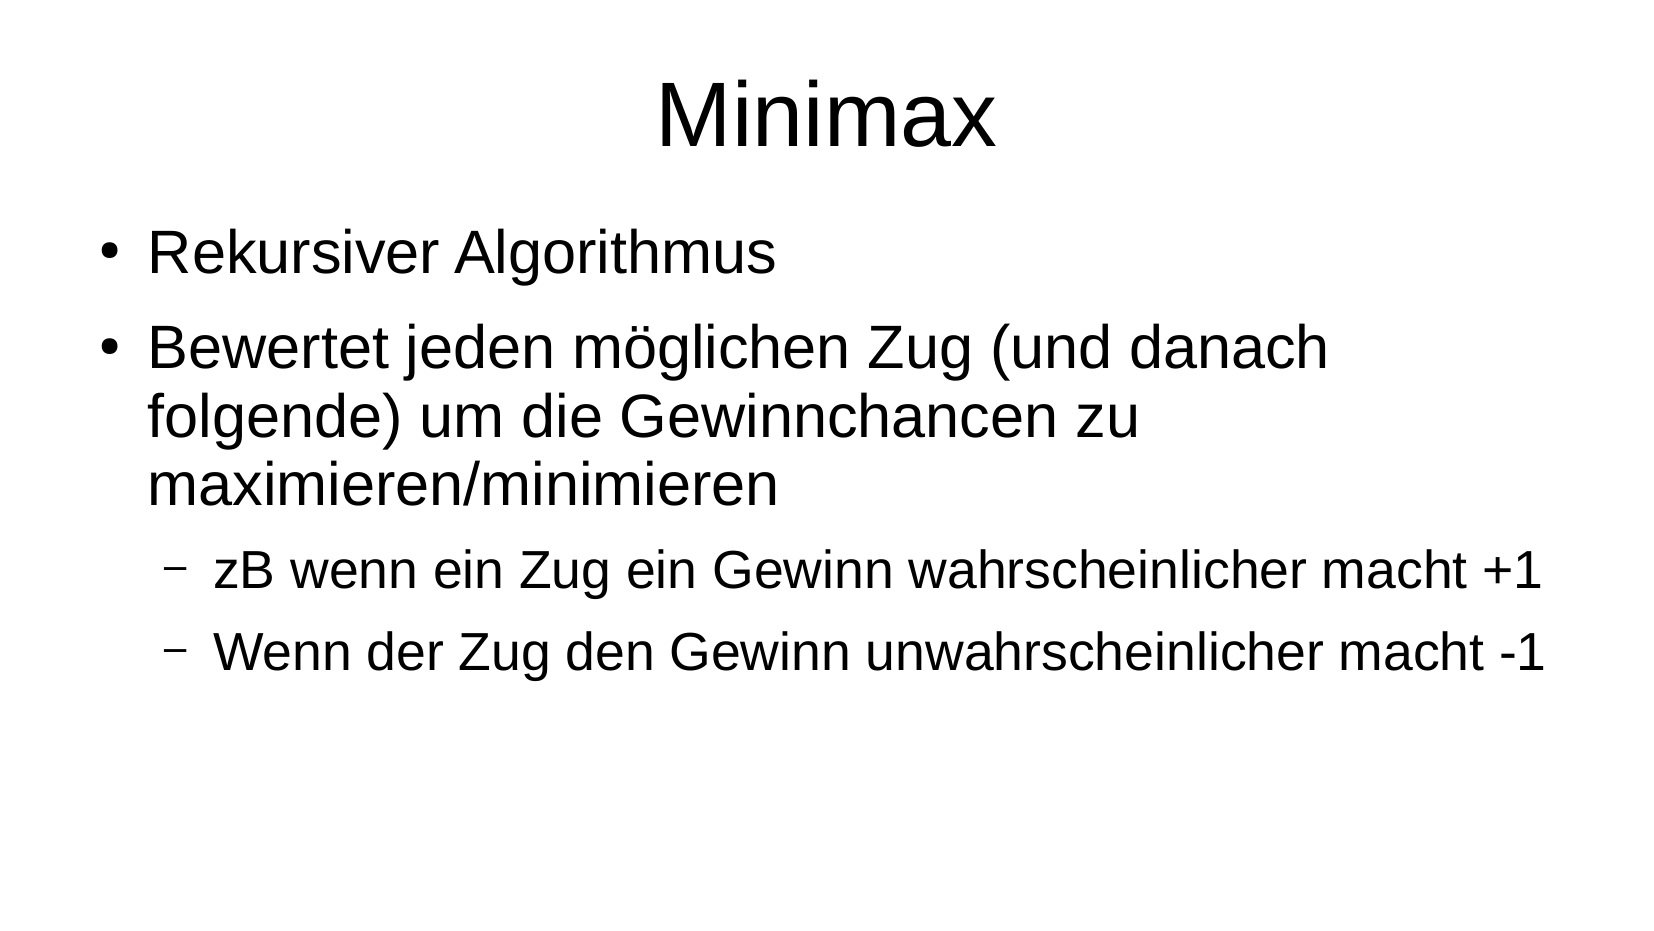

# Minimax
Rekursiver Algorithmus
Bewertet jeden möglichen Zug (und danach folgende) um die Gewinnchancen zu maximieren/minimieren
zB wenn ein Zug ein Gewinn wahrscheinlicher macht +1
Wenn der Zug den Gewinn unwahrscheinlicher macht -1